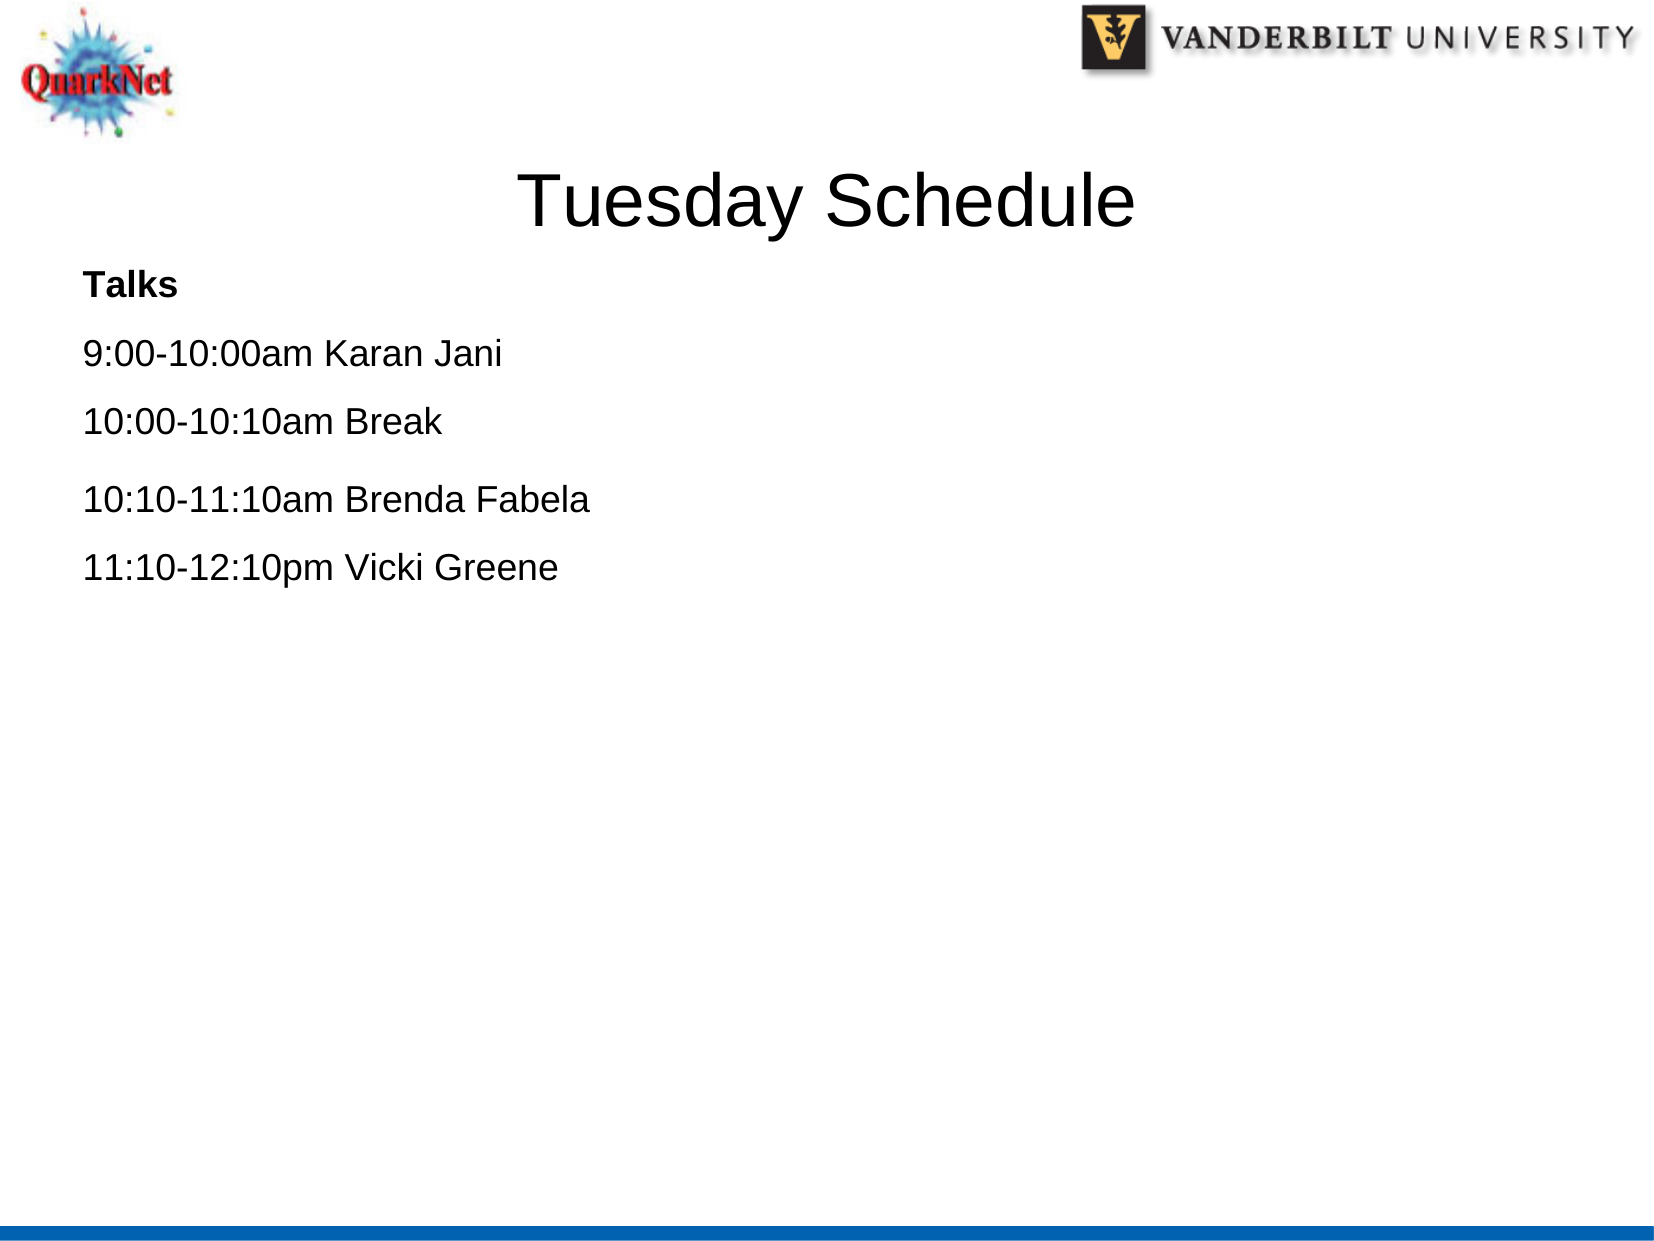

# Tuesday Schedule
Talks
9:00-10:00am Karan Jani
10:00-10:10am Break
10:10-11:10am Brenda Fabela
11:10-12:10pm Vicki Greene